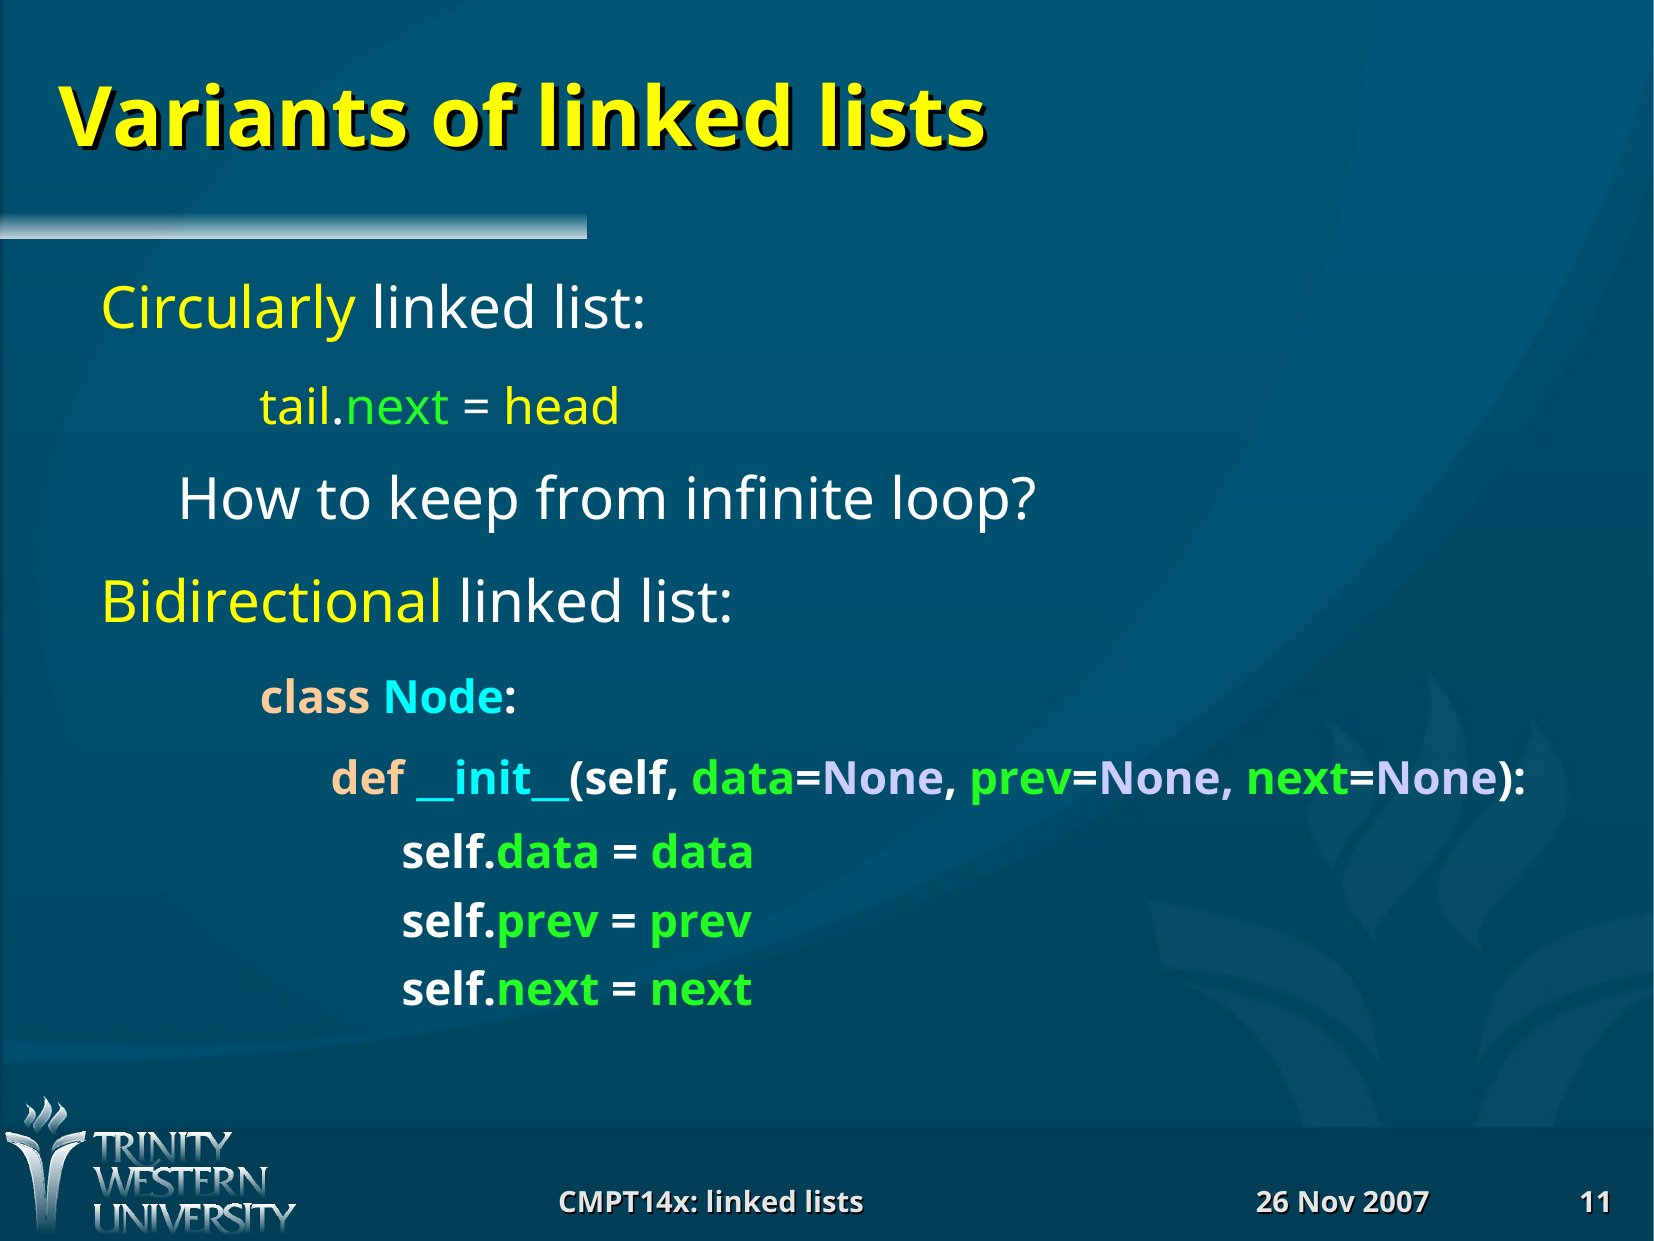

# Variants of linked lists
Circularly linked list:
tail.next = head
How to keep from infinite loop?
Bidirectional linked list:
class Node:
def __init__(self, data=None, prev=None, next=None):
self.data = data
self.prev = prev
self.next = next
CMPT14x: linked lists
26 Nov 2007
11